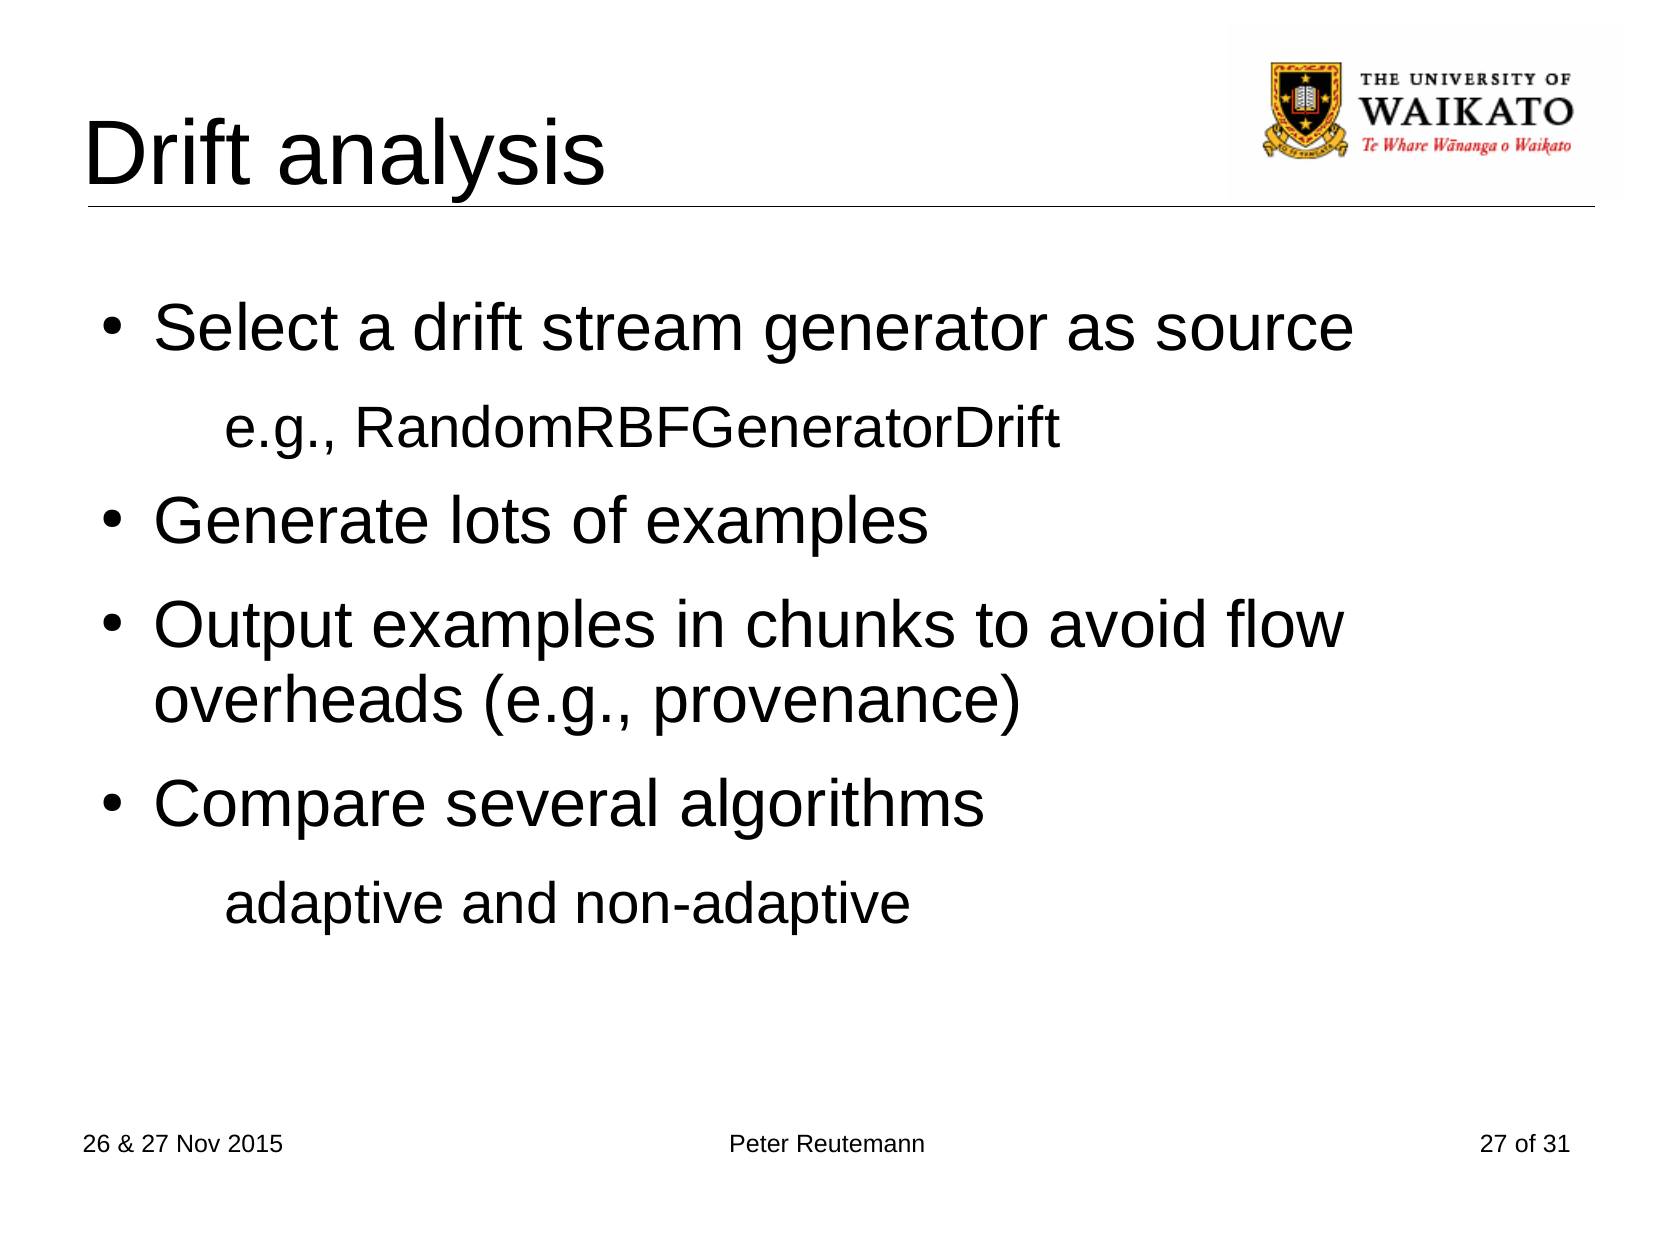

# Drift analysis
Select a drift stream generator as source
e.g., RandomRBFGeneratorDrift
Generate lots of examples
Output examples in chunks to avoid flow overheads (e.g., provenance)
Compare several algorithms
adaptive and non-adaptive
26 & 27 Nov 2015
Peter Reutemann
27